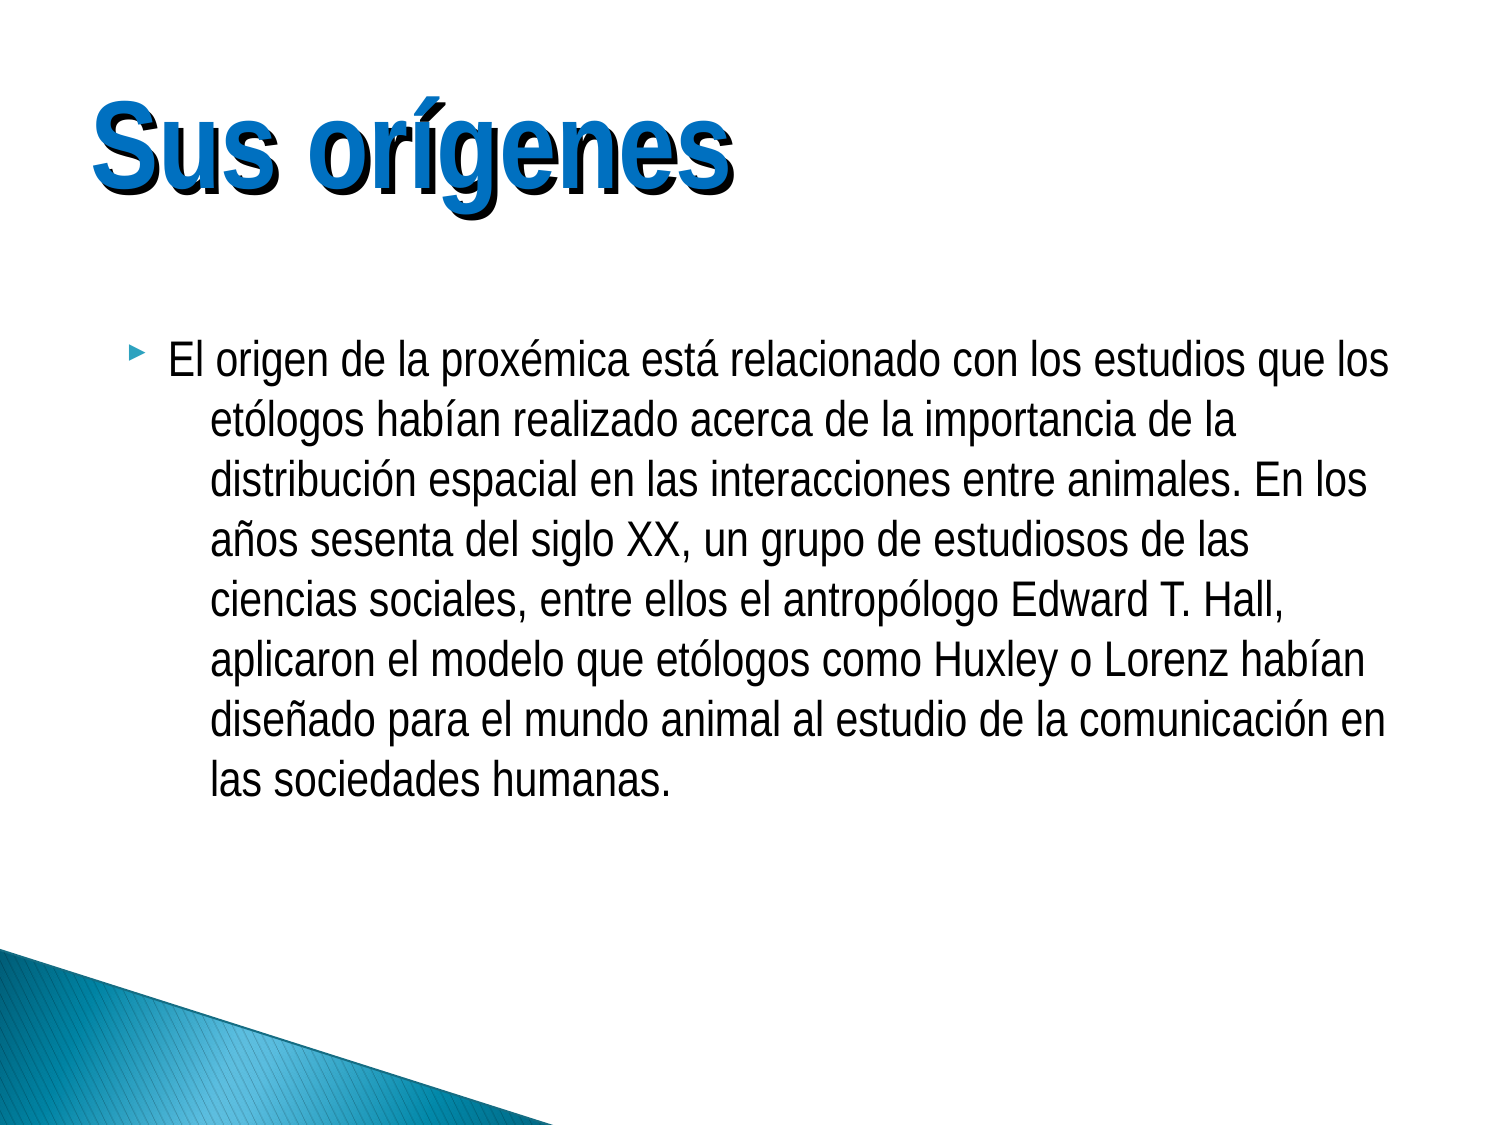

Sus orígenes
# El origen de la proxémica está relacionado con los estudios que los etólogos habían realizado acerca de la importancia de la distribución espacial en las interacciones entre animales. En los años sesenta del siglo XX, un grupo de estudiosos de las ciencias sociales, entre ellos el antropólogo Edward T. Hall, aplicaron el modelo que etólogos como Huxley o Lorenz habían diseñado para el mundo animal al estudio de la comunicación en las sociedades humanas.